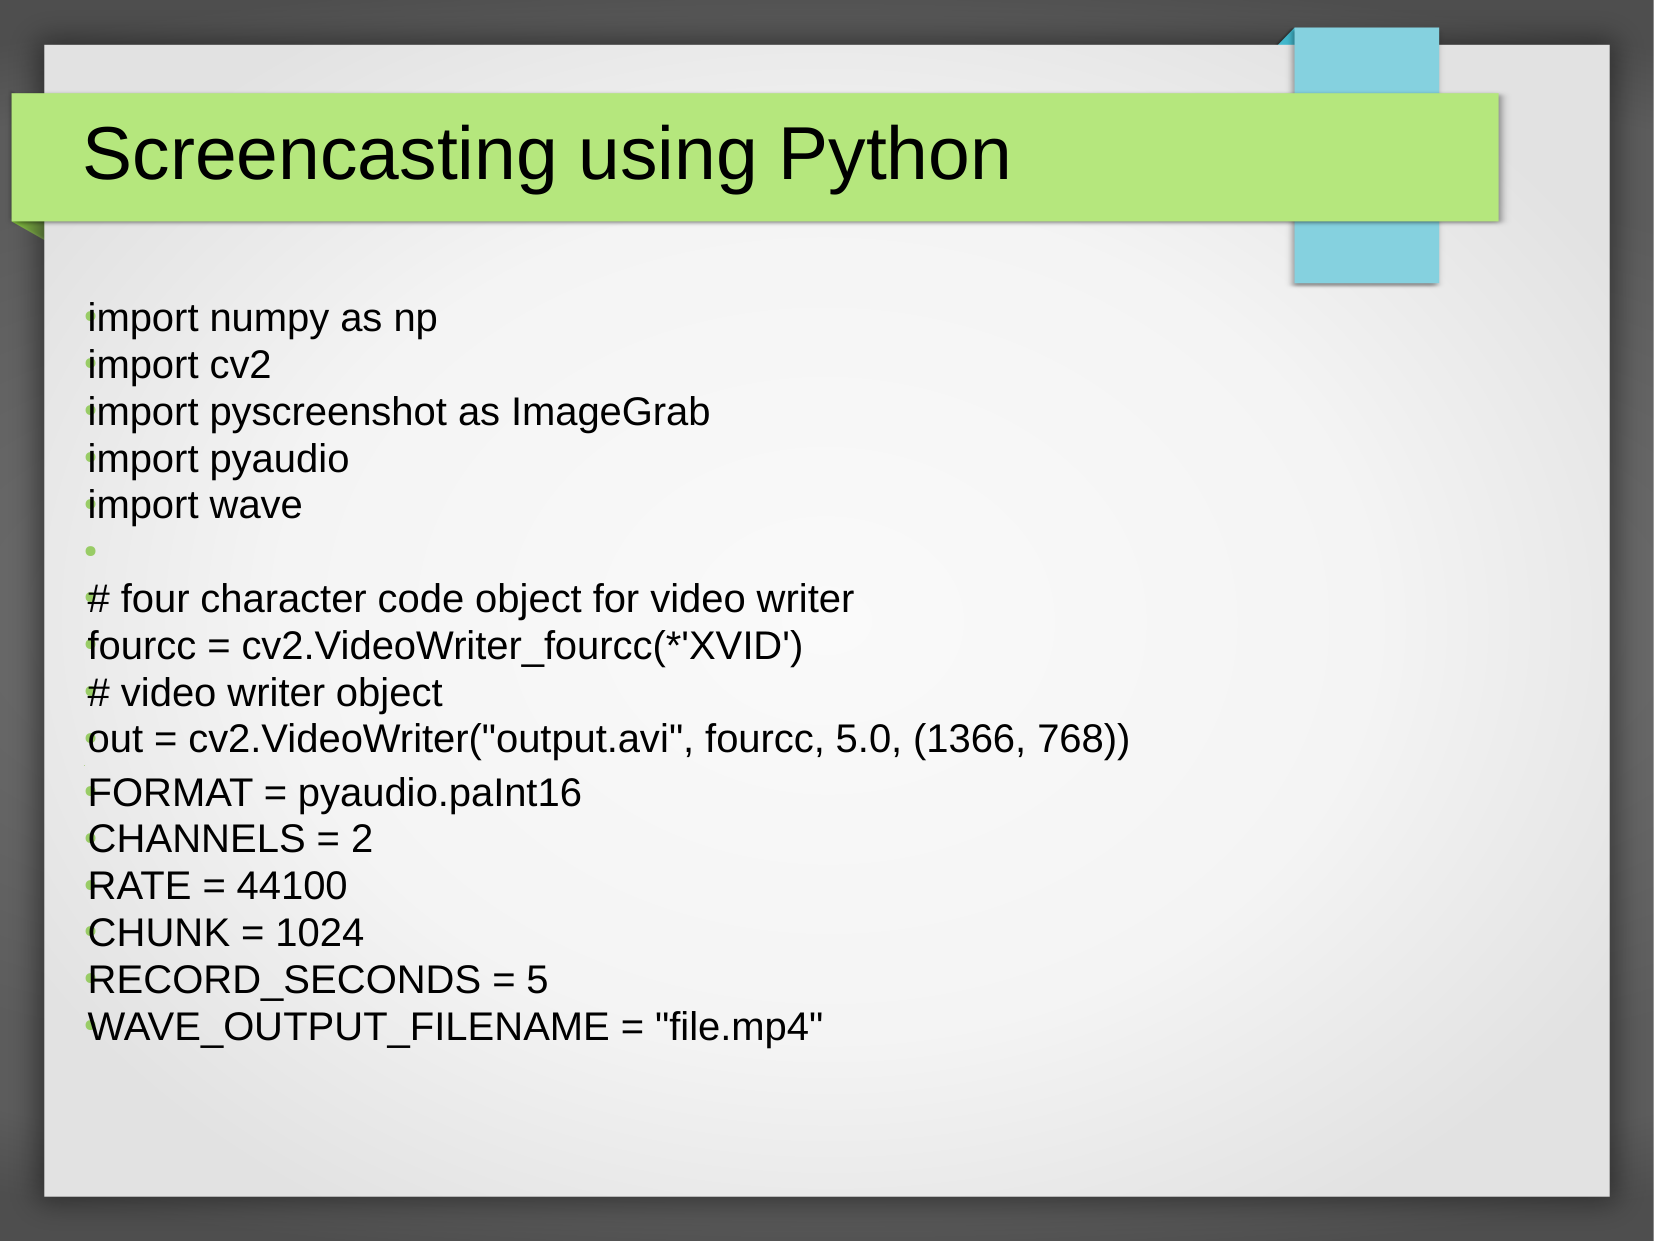

# Screencasting using Python
import numpy as np
import cv2
import pyscreenshot as ImageGrab
import pyaudio
import wave
# four character code object for video writer
fourcc = cv2.VideoWriter_fourcc(*'XVID')
# video writer object
out = cv2.VideoWriter("output.avi", fourcc, 5.0, (1366, 768))
FORMAT = pyaudio.paInt16
CHANNELS = 2
RATE = 44100
CHUNK = 1024
RECORD_SECONDS = 5
WAVE_OUTPUT_FILENAME = "file.mp4"